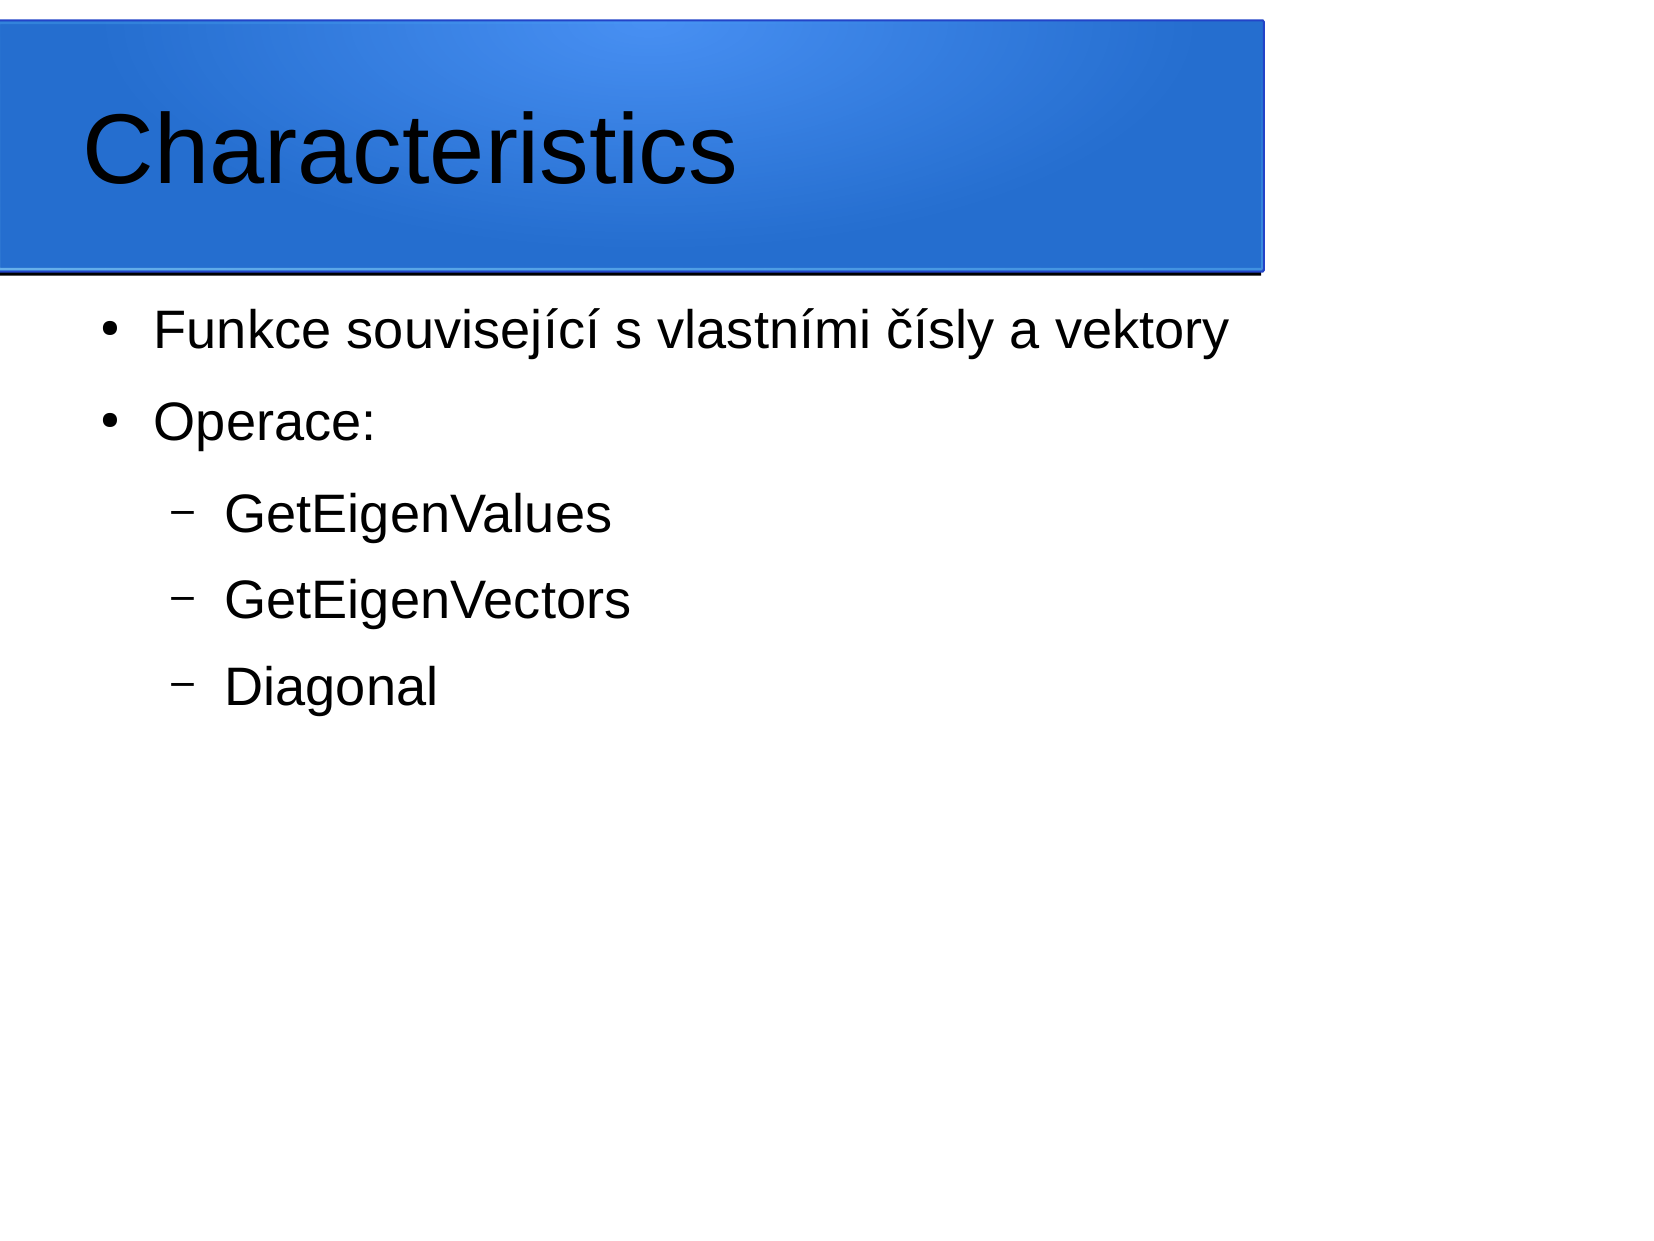

# Characteristics
Funkce související s vlastními čísly a vektory
Operace:
GetEigenValues
GetEigenVectors
Diagonal